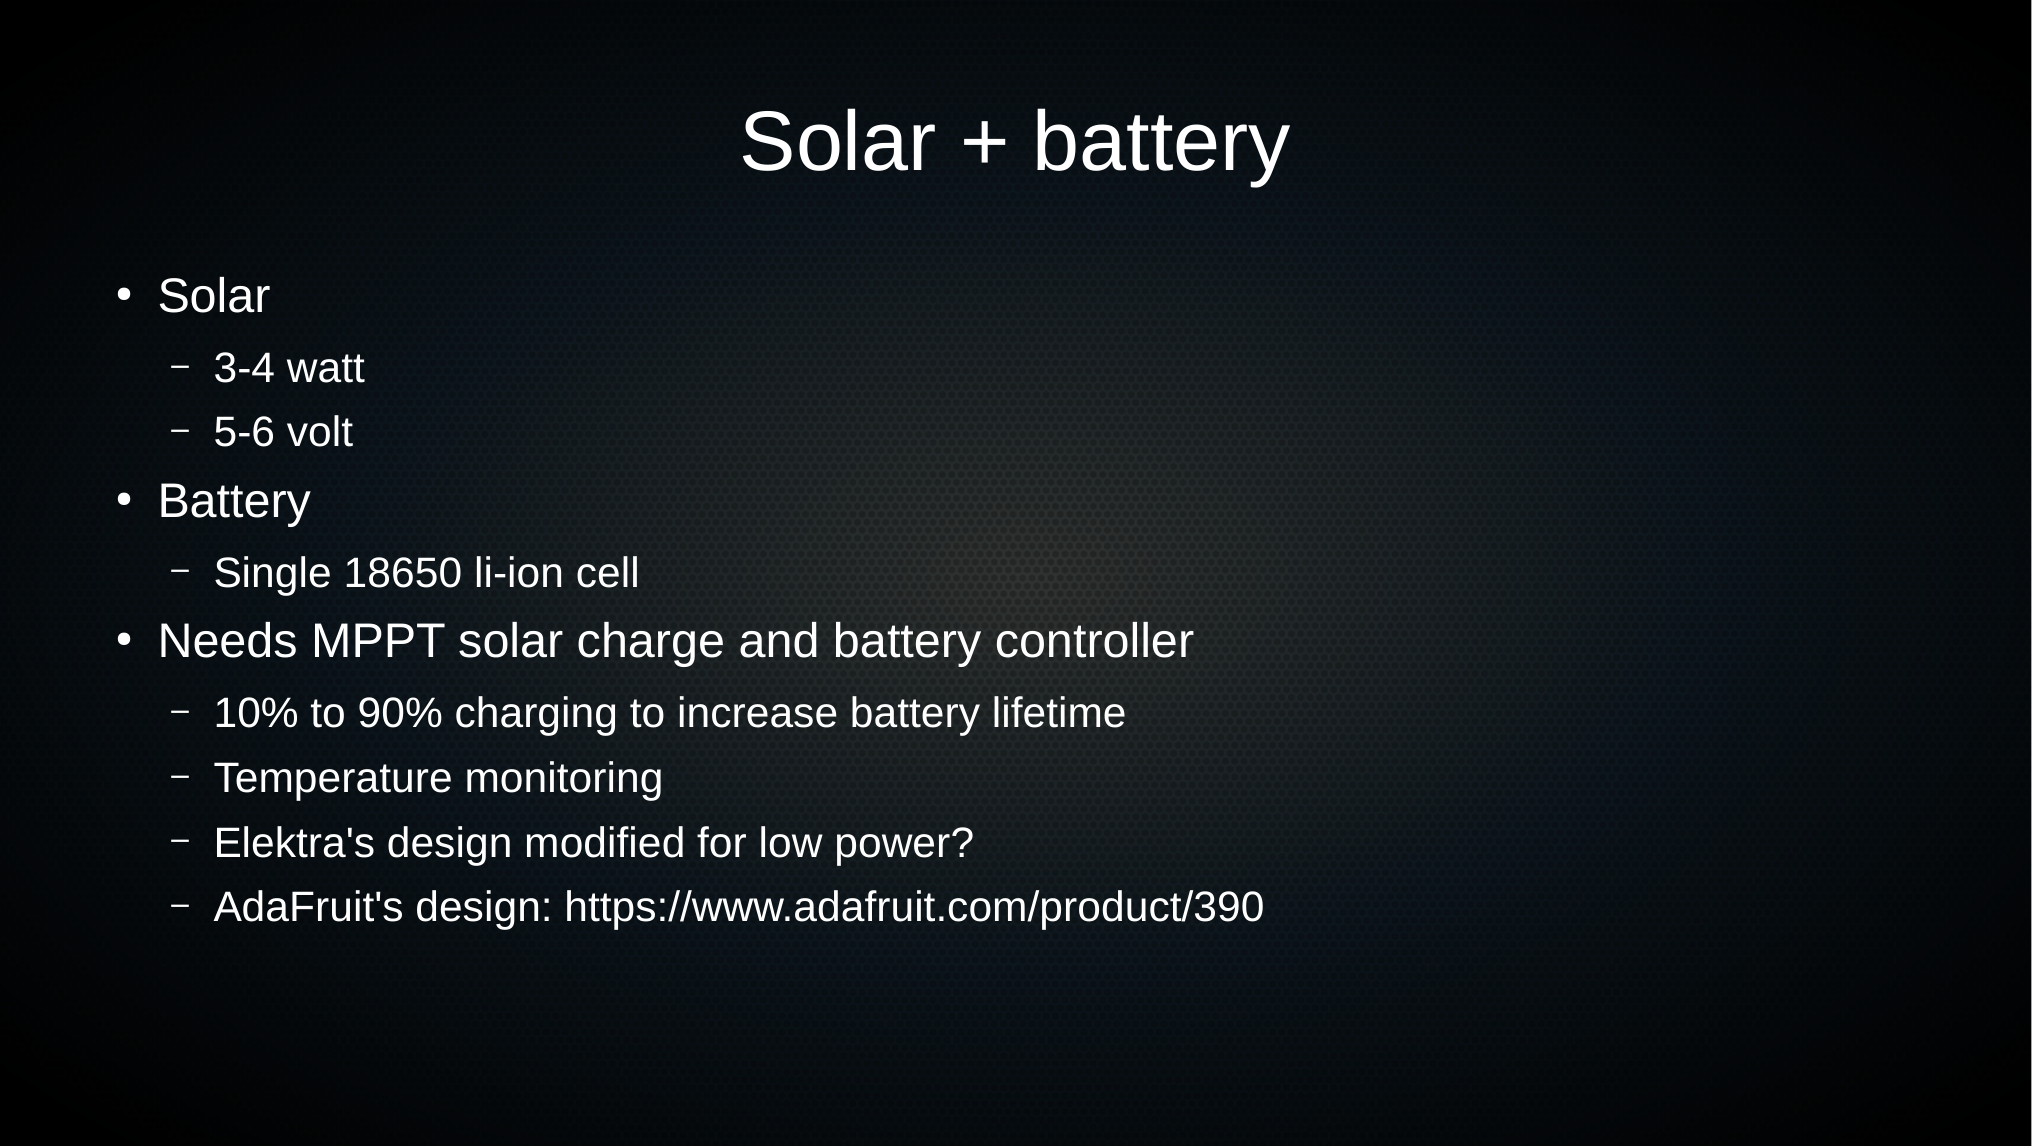

# Solar + battery
Solar
3-4 watt
5-6 volt
Battery
Single 18650 li-ion cell
Needs MPPT solar charge and battery controller
10% to 90% charging to increase battery lifetime
Temperature monitoring
Elektra's design modified for low power?
AdaFruit's design: https://www.adafruit.com/product/390